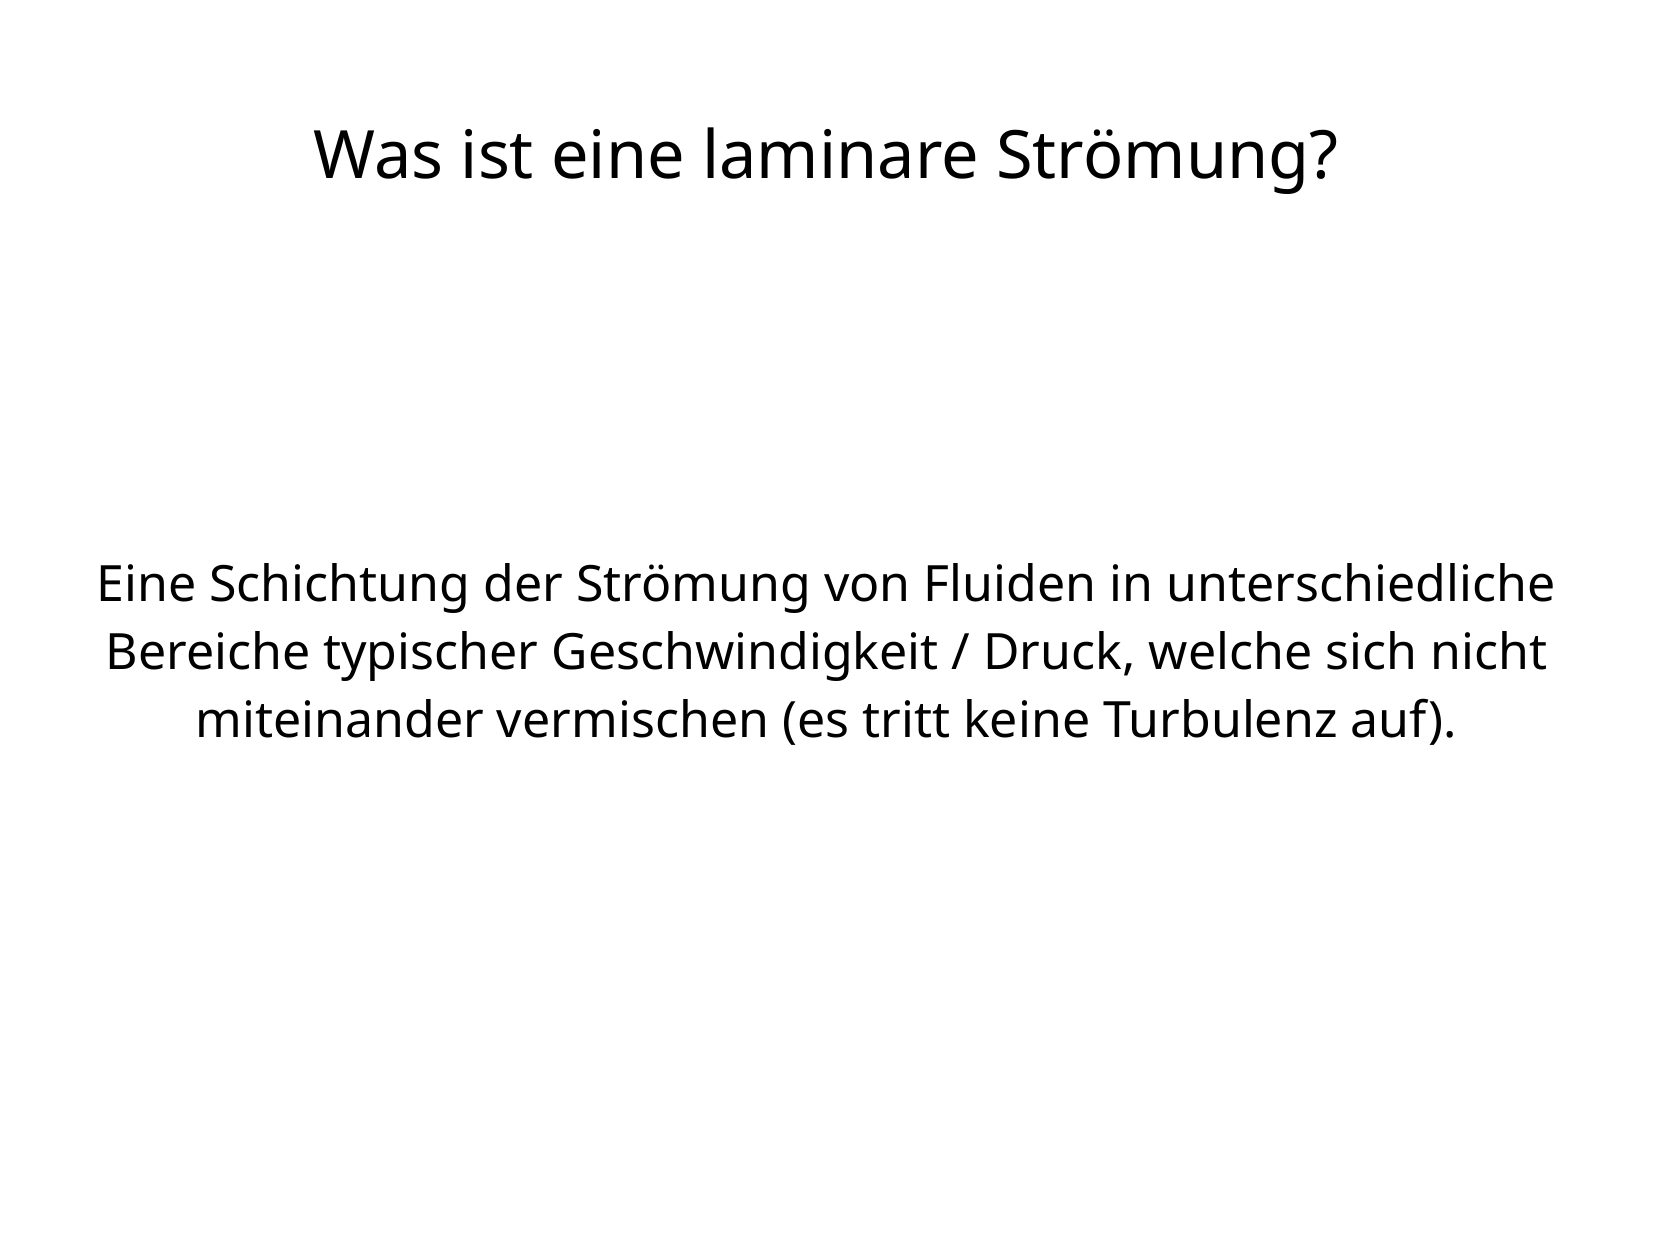

# Was ist eine laminare Strömung?
Eine Schichtung der Strömung von Fluiden in unterschiedliche Bereiche typischer Geschwindigkeit / Druck, welche sich nicht miteinander vermischen (es tritt keine Turbulenz auf).